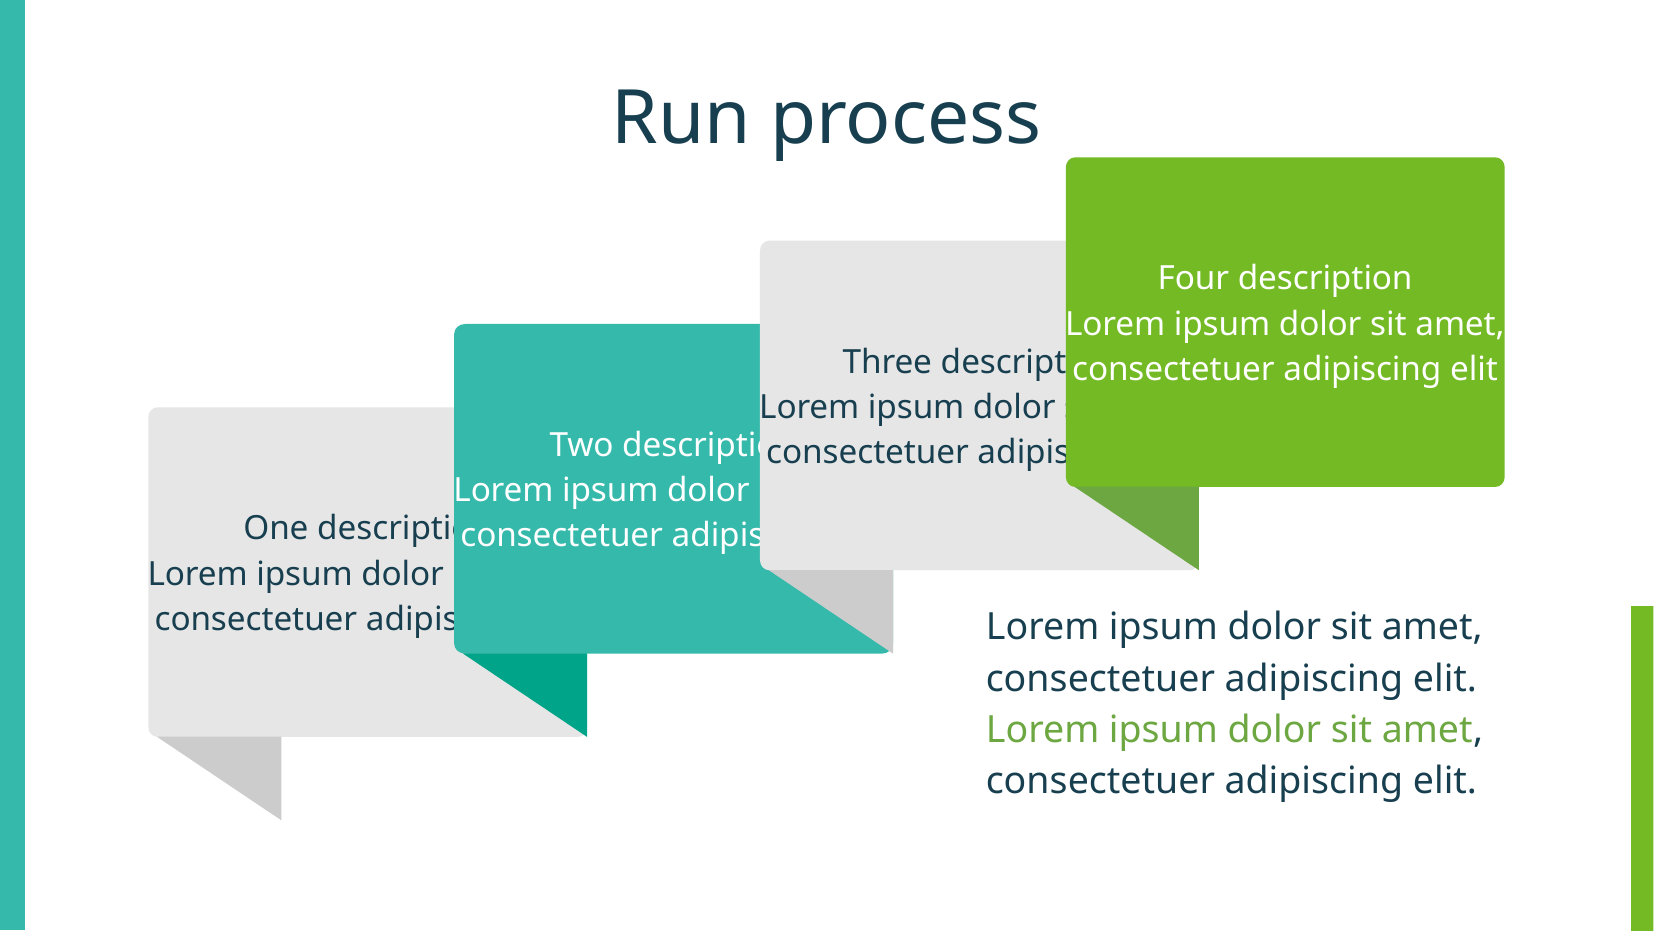

# Run process
Four description
Lorem ipsum dolor sit amet,
consectetuer adipiscing elit
Three description
Lorem ipsum dolor sit amet,
consectetuer adipiscing elit
Two description
Lorem ipsum dolor sit amet,
consectetuer adipiscing elit
One description
Lorem ipsum dolor sit amet,
consectetuer adipiscing elit
Lorem ipsum dolor sit amet, consectetuer adipiscing elit. Lorem ipsum dolor sit amet, consectetuer adipiscing elit.